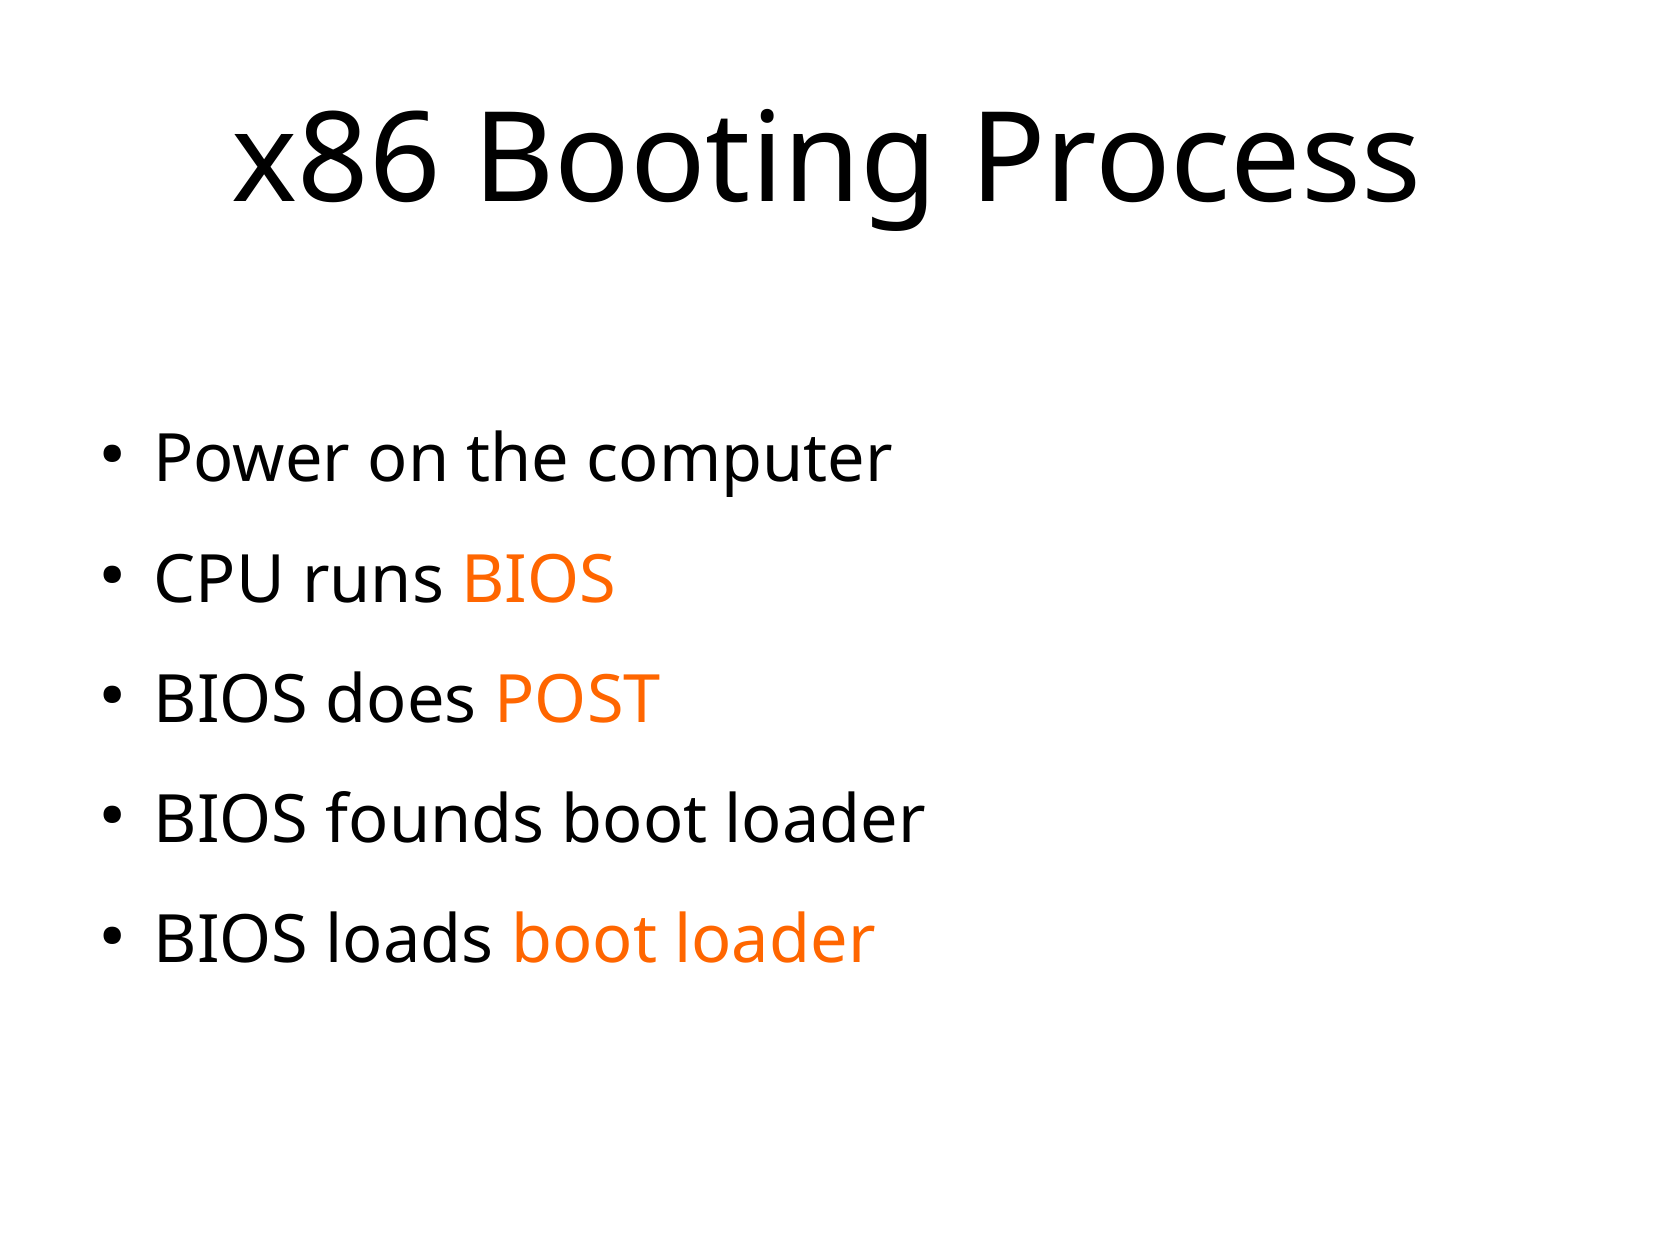

# x86 Booting Process
Power on the computer
CPU runs BIOS
BIOS does POST
BIOS founds boot loader
BIOS loads boot loader